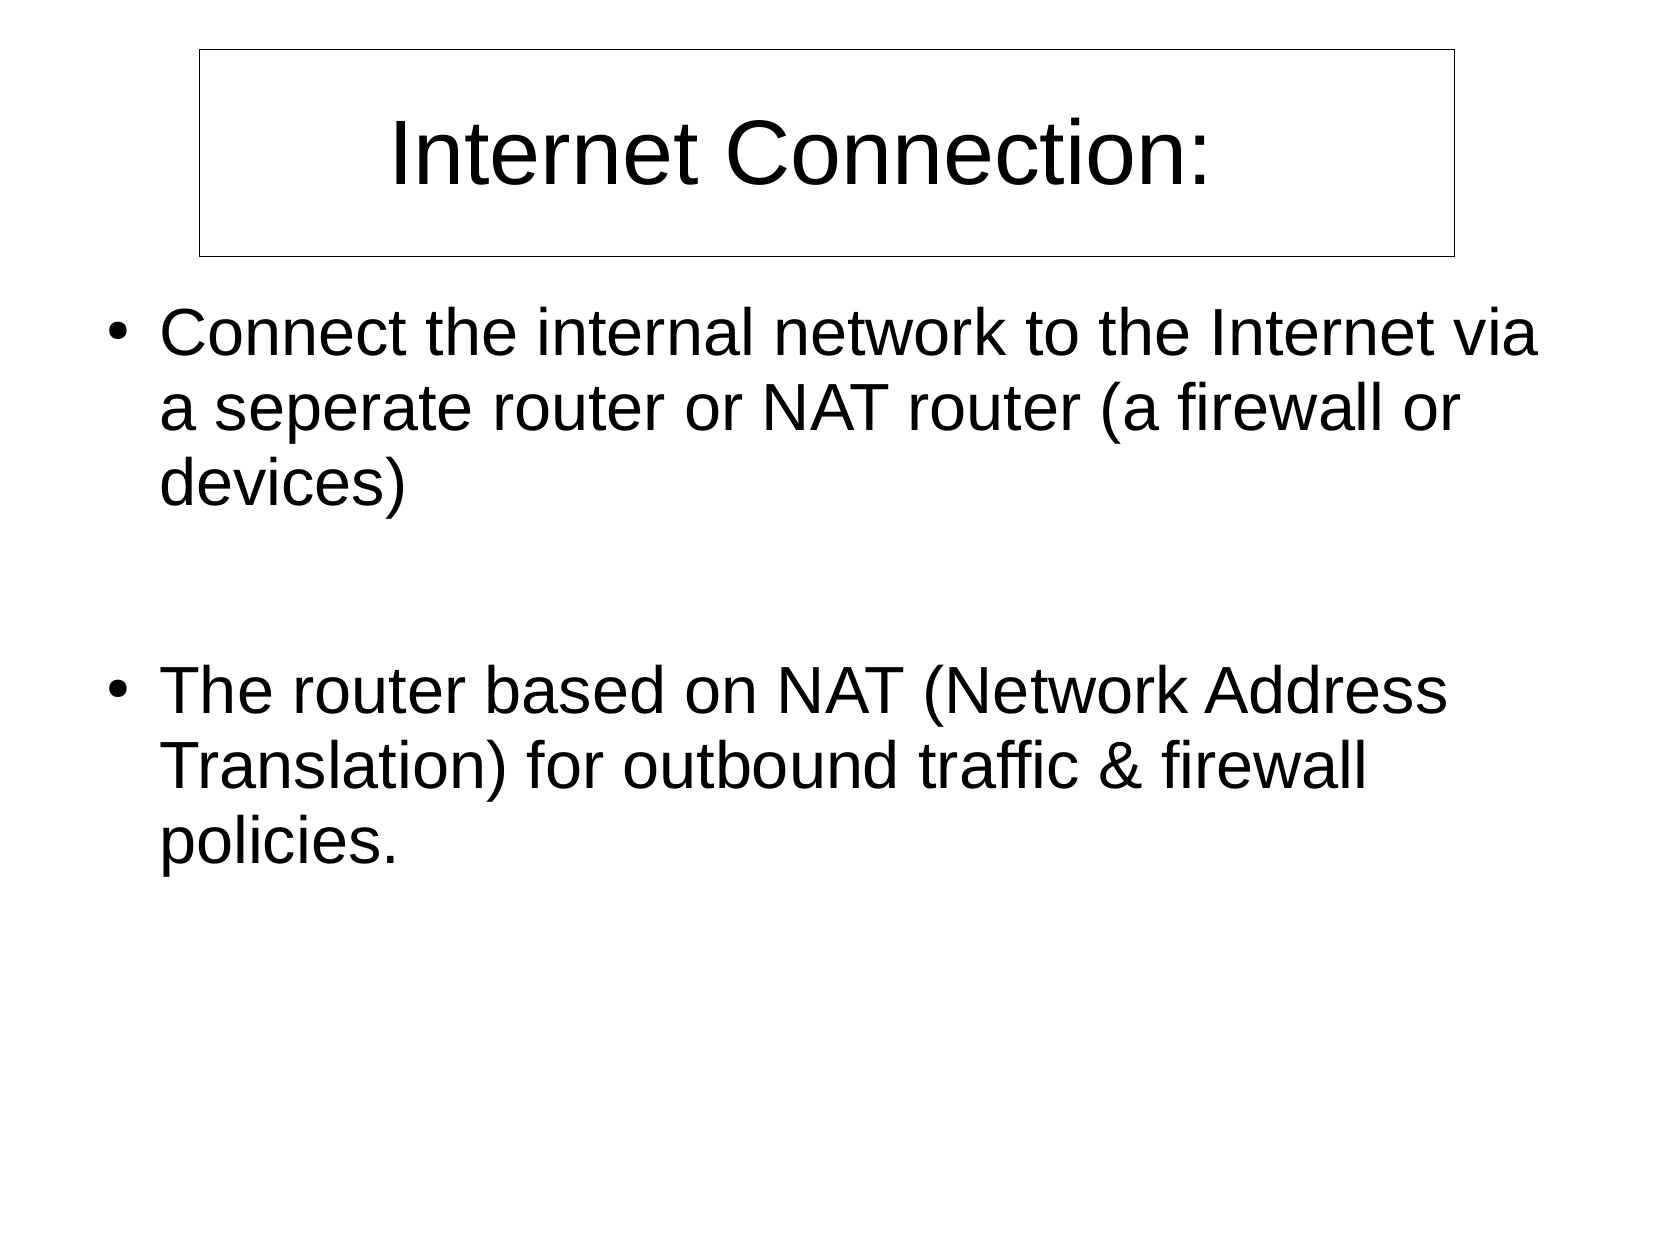

# Internet Connection:
Connect the internal network to the Internet via a seperate router or NAT router (a firewall or devices)
The router based on NAT (Network Address Translation) for outbound traffic & firewall policies.